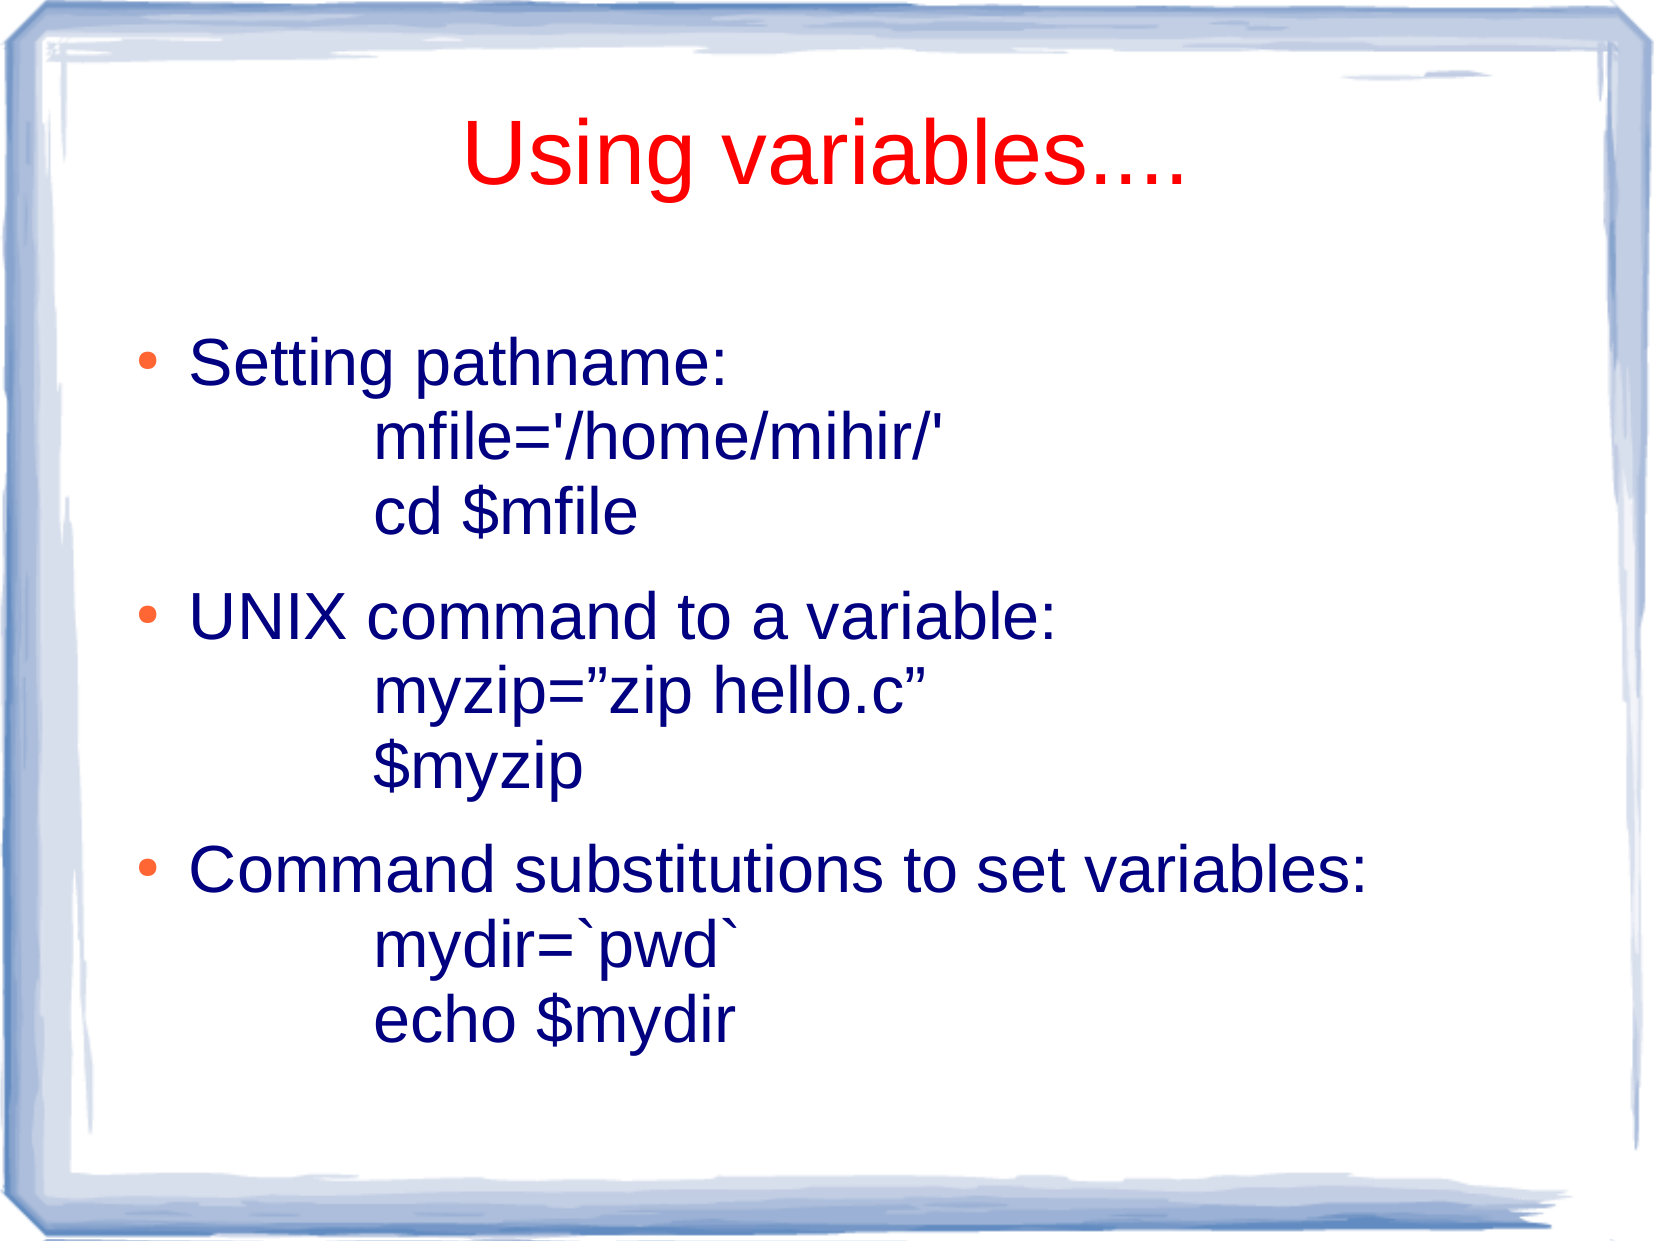

# Using variables....
Setting pathname: mfile='/home/mihir/' cd $mfile
UNIX command to a variable: myzip=”zip hello.c” $myzip
Command substitutions to set variables: mydir=`pwd` echo $mydir